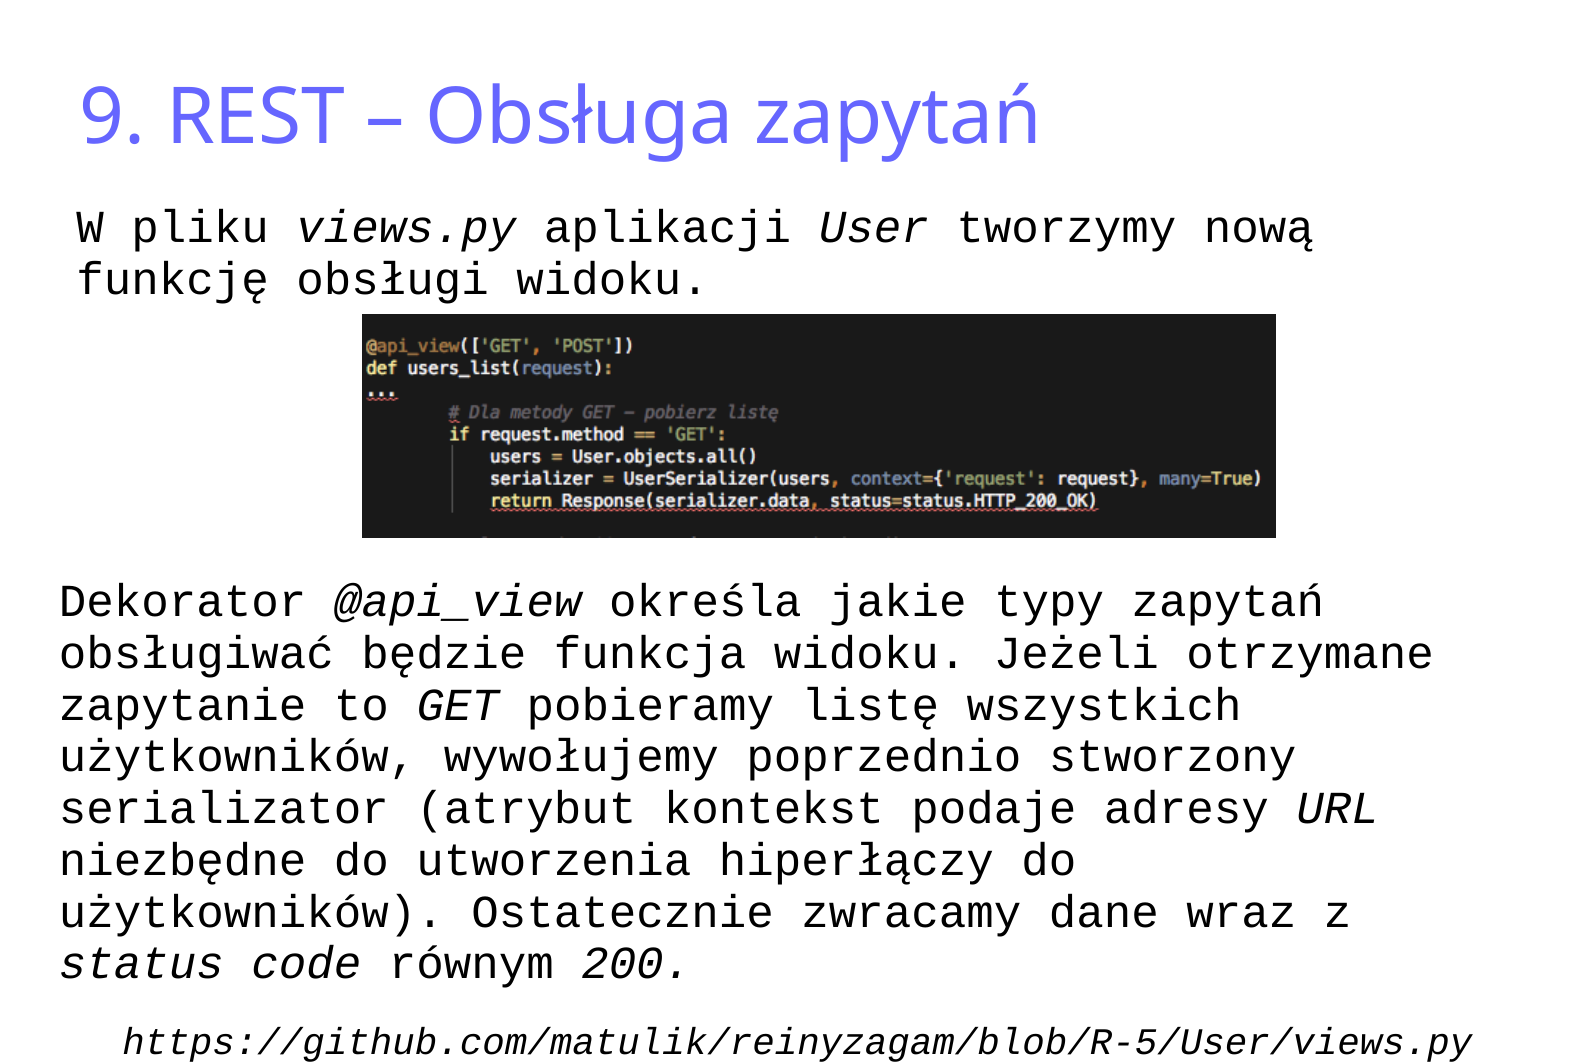

# 9. REST – Obsługa zapytań
W pliku views.py aplikacji User tworzymy nową funkcję obsługi widoku.
Dekorator @api_view określa jakie typy zapytań obsługiwać będzie funkcja widoku. Jeżeli otrzymane zapytanie to GET pobieramy listę wszystkich użytkowników, wywołujemy poprzednio stworzony serializator (atrybut kontekst podaje adresy URL niezbędne do utworzenia hiperłączy do użytkowników). Ostatecznie zwracamy dane wraz z status code równym 200.
https://github.com/matulik/reinyzagam/blob/R-5/User/views.py